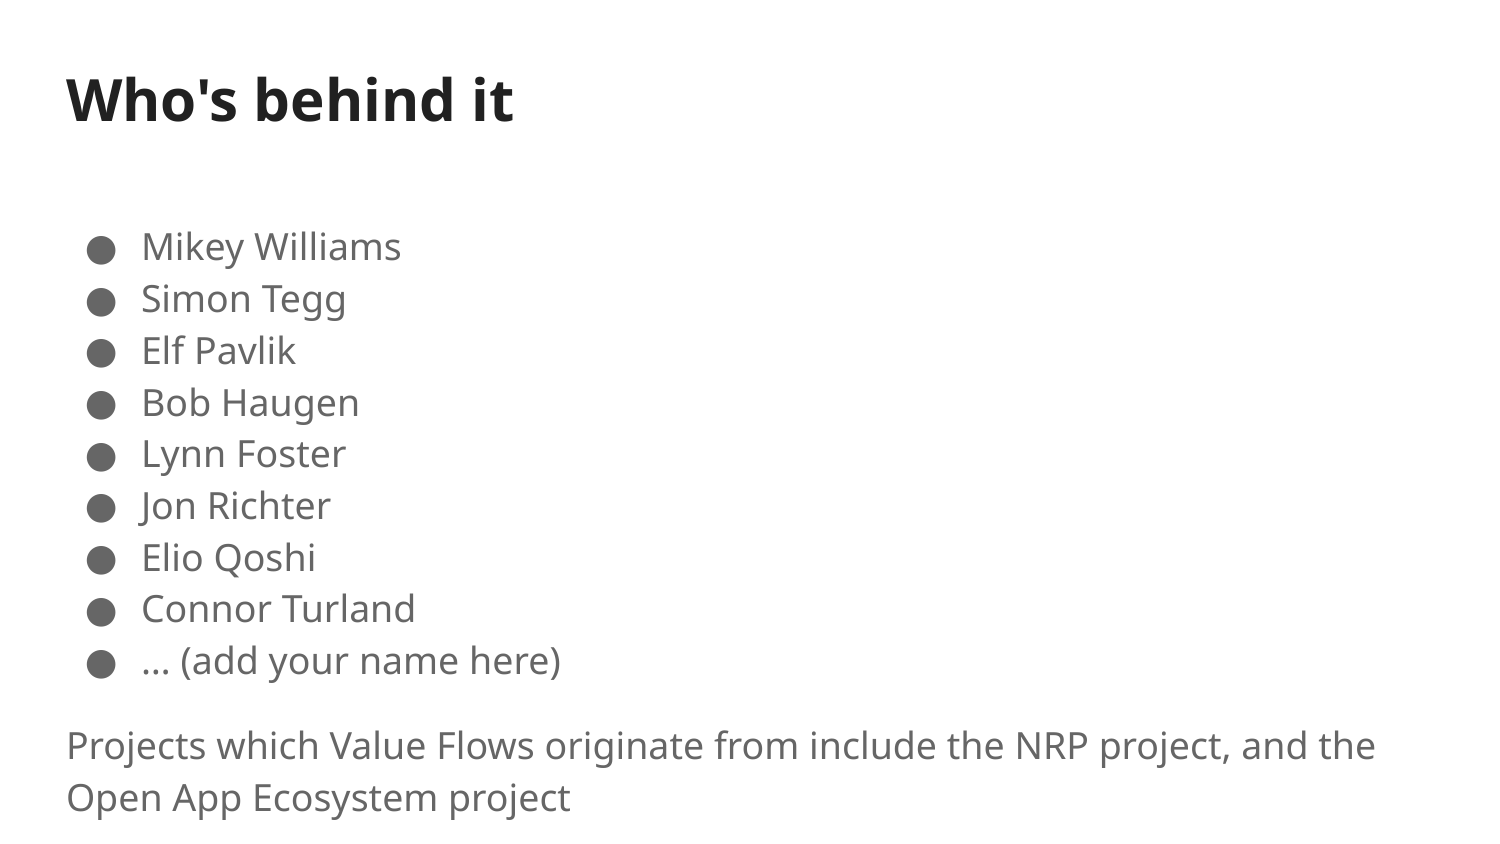

# Who's behind it
Mikey Williams
Simon Tegg
Elf Pavlik
Bob Haugen
Lynn Foster
Jon Richter
Elio Qoshi
Connor Turland
… (add your name here)
Projects which Value Flows originate from include the NRP project, and the Open App Ecosystem project